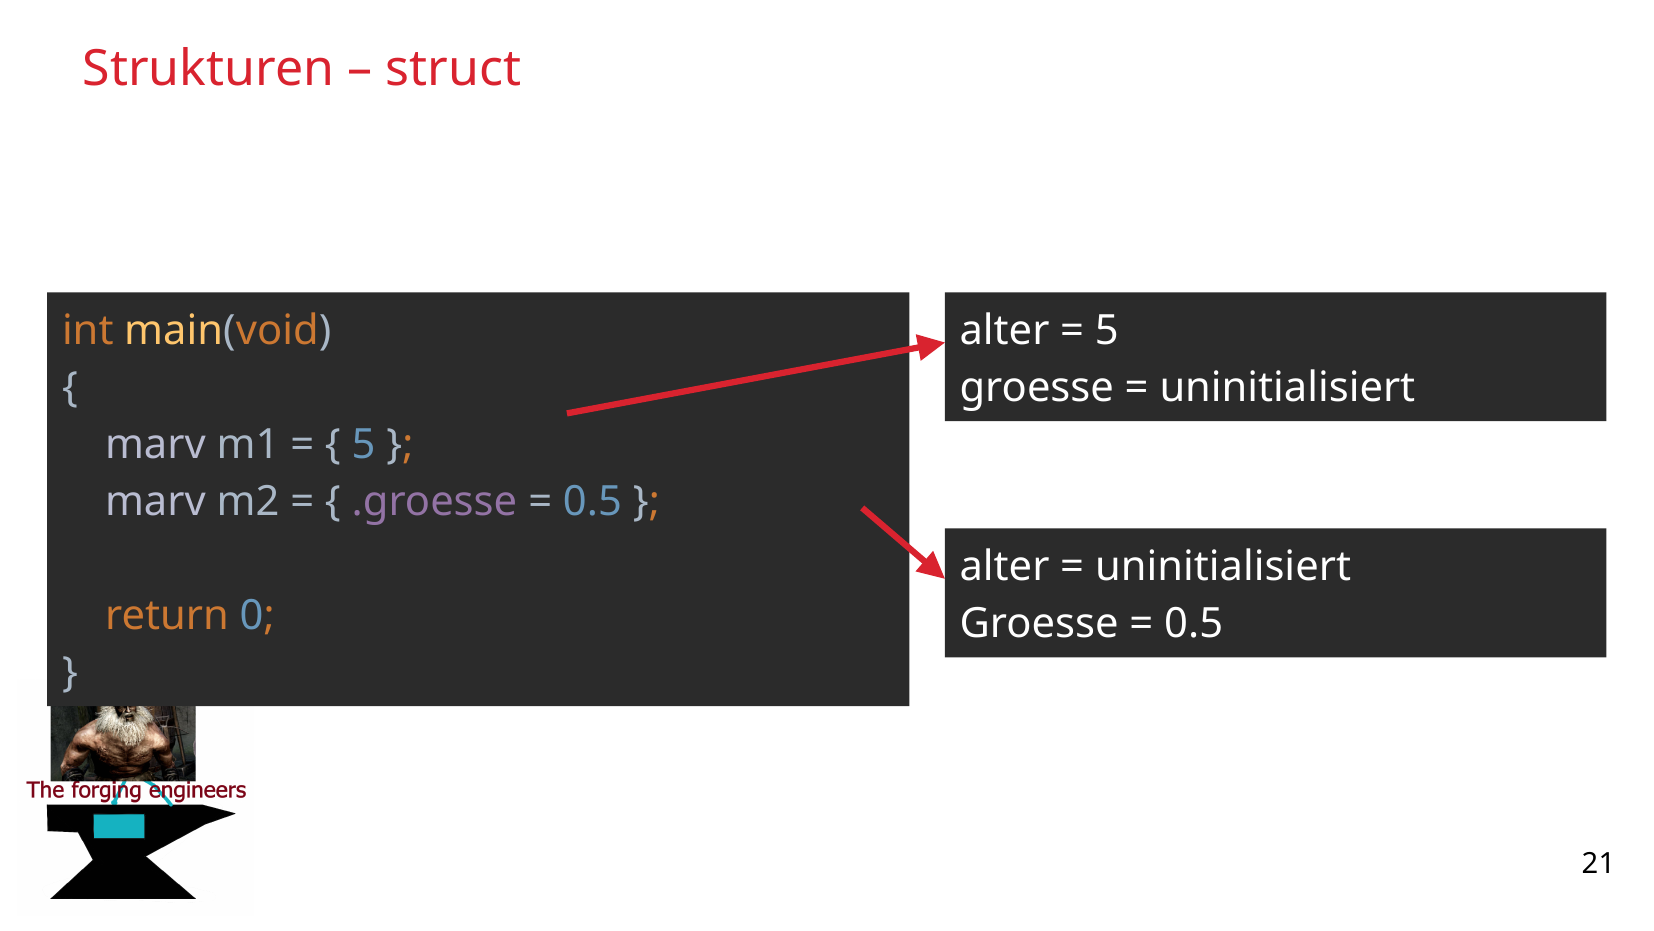

# Strukturen – struct
alter = 5
groesse = uninitialisiert
int main(void)
{
 marv m1 = { 5 };
 marv m2 = { .groesse = 0.5 };
 return 0;
}
alter = uninitialisiert
Groesse = 0.5